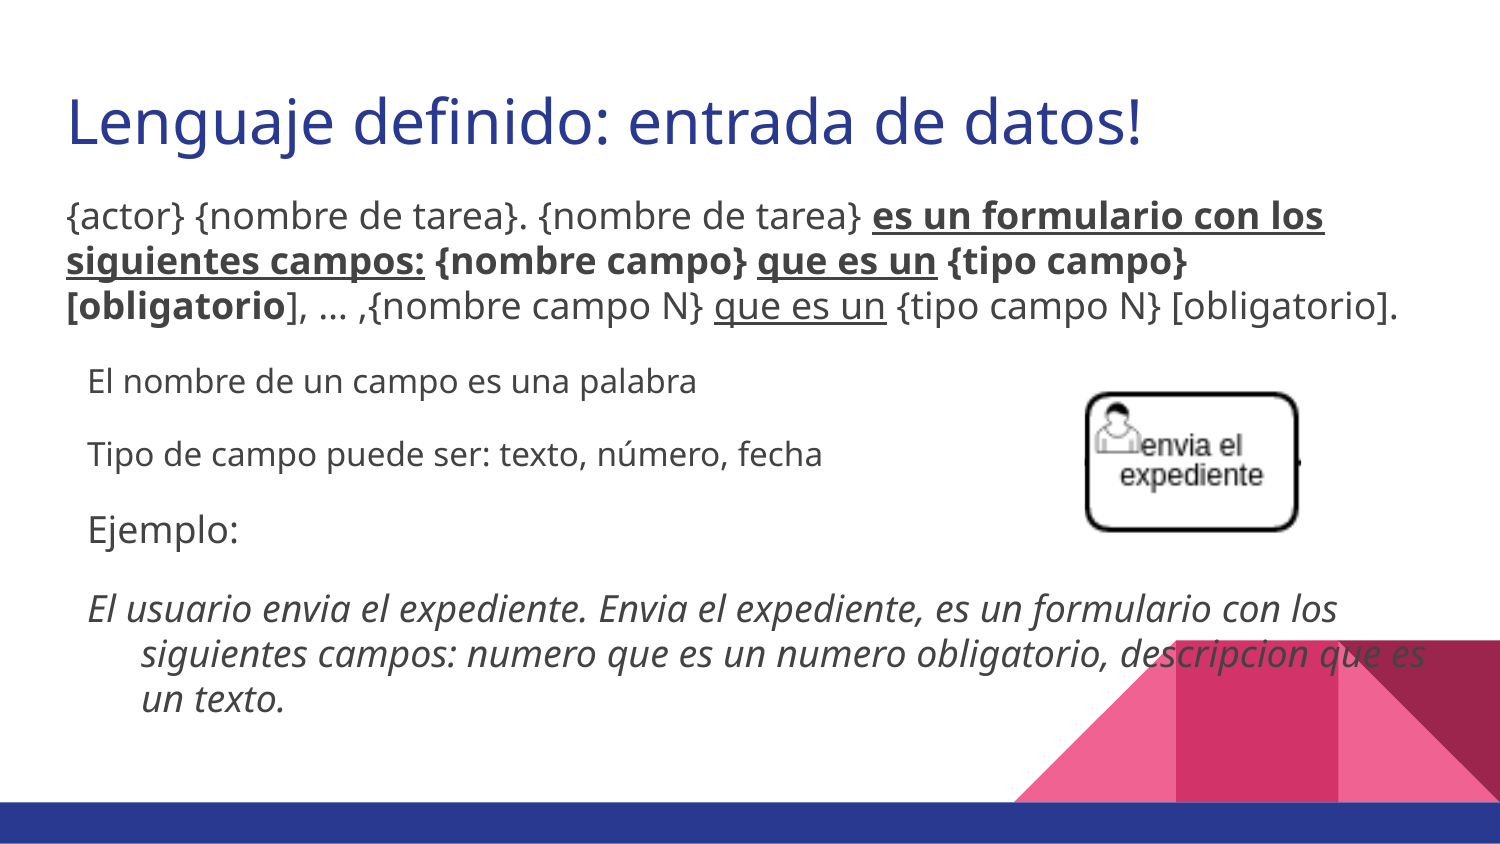

# Lenguaje definido: entrada de datos!
{actor} {nombre de tarea}. {nombre de tarea} es un formulario con los siguientes campos: {nombre campo} que es un {tipo campo} [obligatorio], … ,{nombre campo N} que es un {tipo campo N} [obligatorio].
El nombre de un campo es una palabra
Tipo de campo puede ser: texto, número, fecha
Ejemplo:
El usuario envia el expediente. Envia el expediente, es un formulario con los siguientes campos: numero que es un numero obligatorio, descripcion que es un texto.